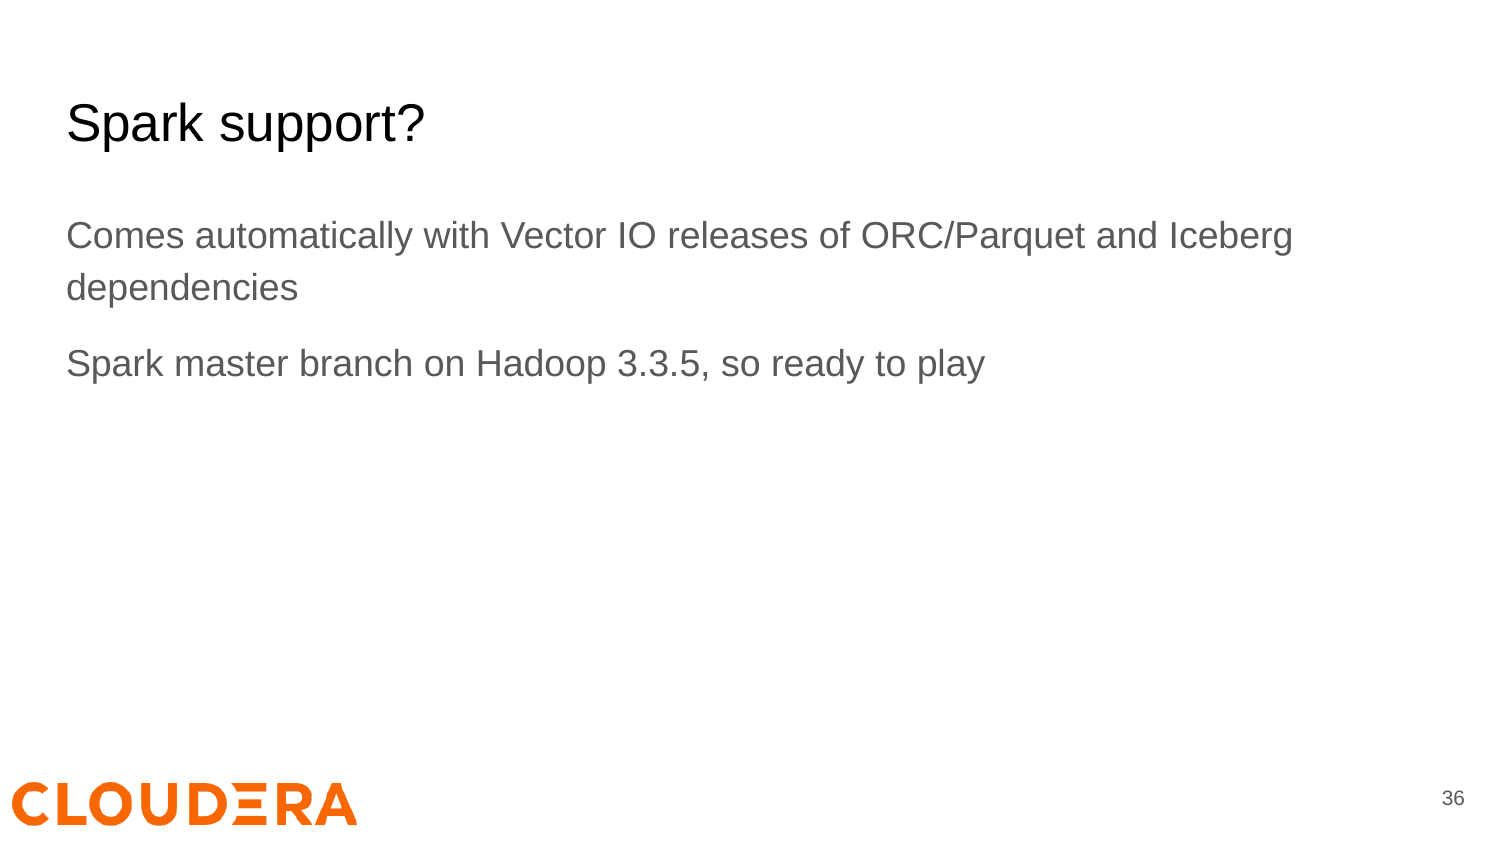

# Spark support?
Comes automatically with Vector IO releases of ORC/Parquet and Iceberg dependencies
Spark master branch on Hadoop 3.3.5, so ready to play